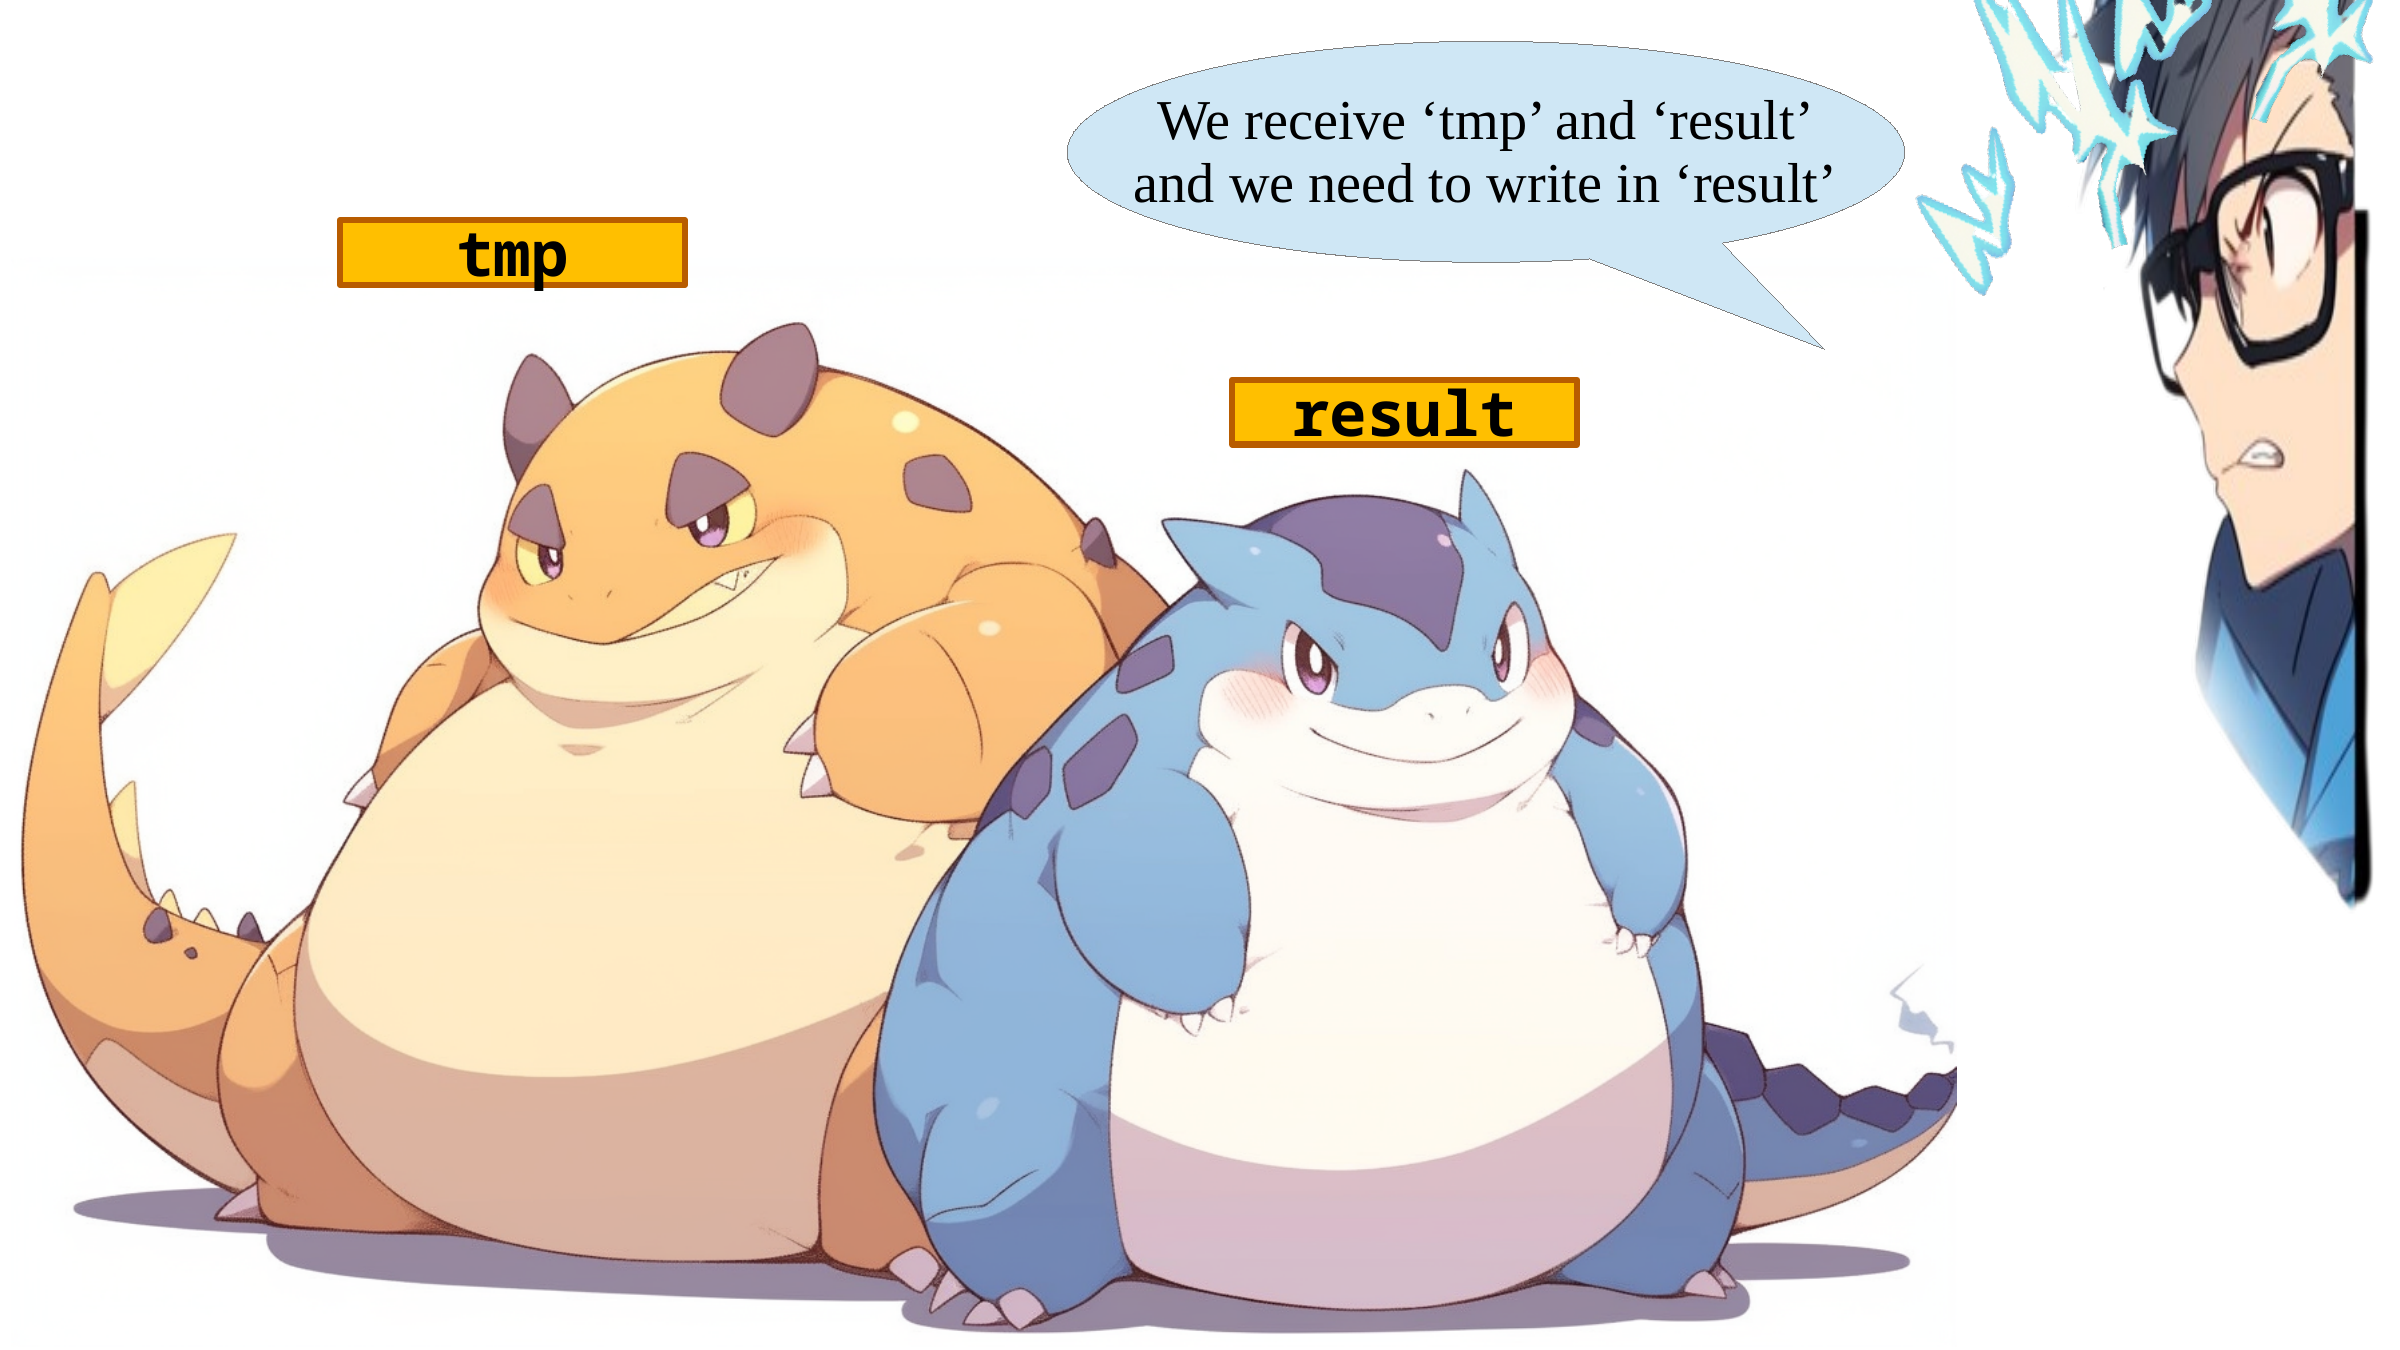

We receive ‘tmp’ and ‘result’
and we need to write in ‘result’
tmp
result